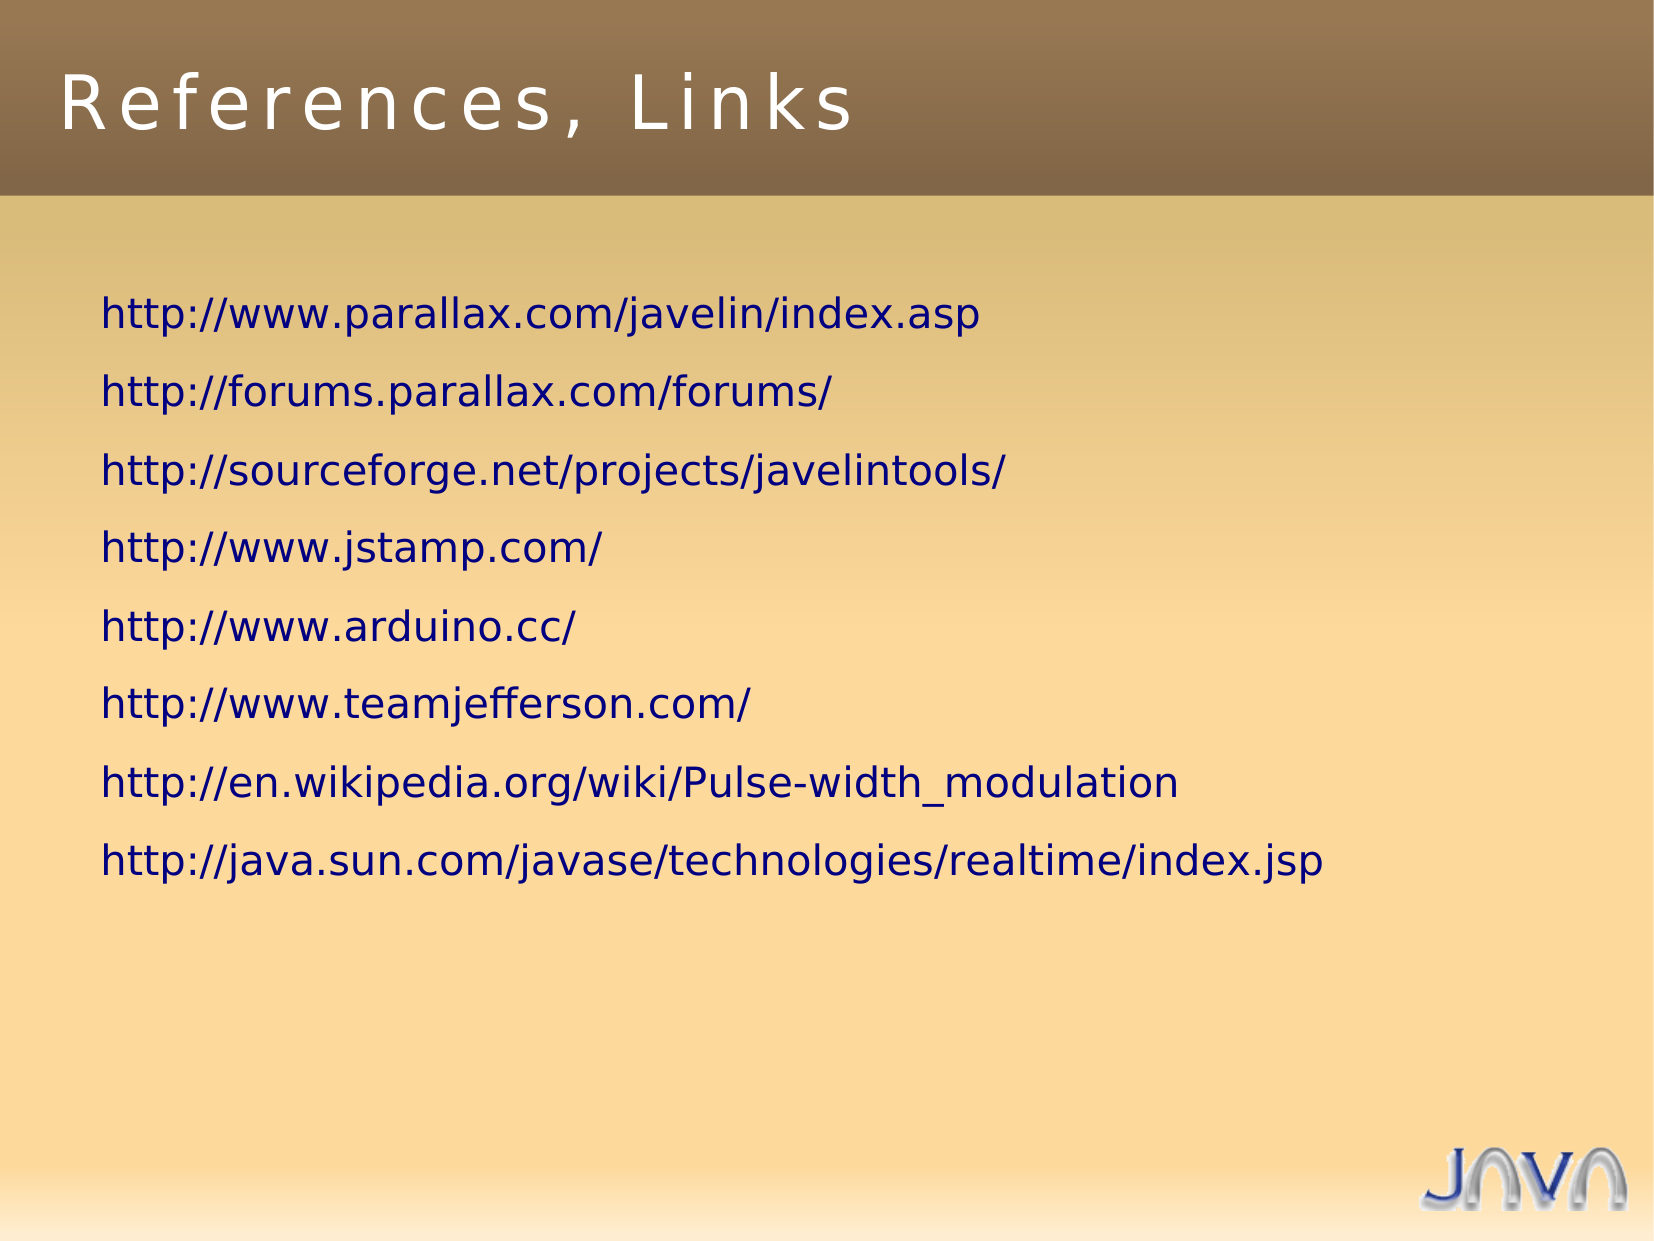

# References, Links
http://www.parallax.com/javelin/index.asp
http://forums.parallax.com/forums/
http://sourceforge.net/projects/javelintools/
http://www.jstamp.com/
http://www.arduino.cc/
http://www.teamjefferson.com/
http://en.wikipedia.org/wiki/Pulse-width_modulation
http://java.sun.com/javase/technologies/realtime/index.jsp